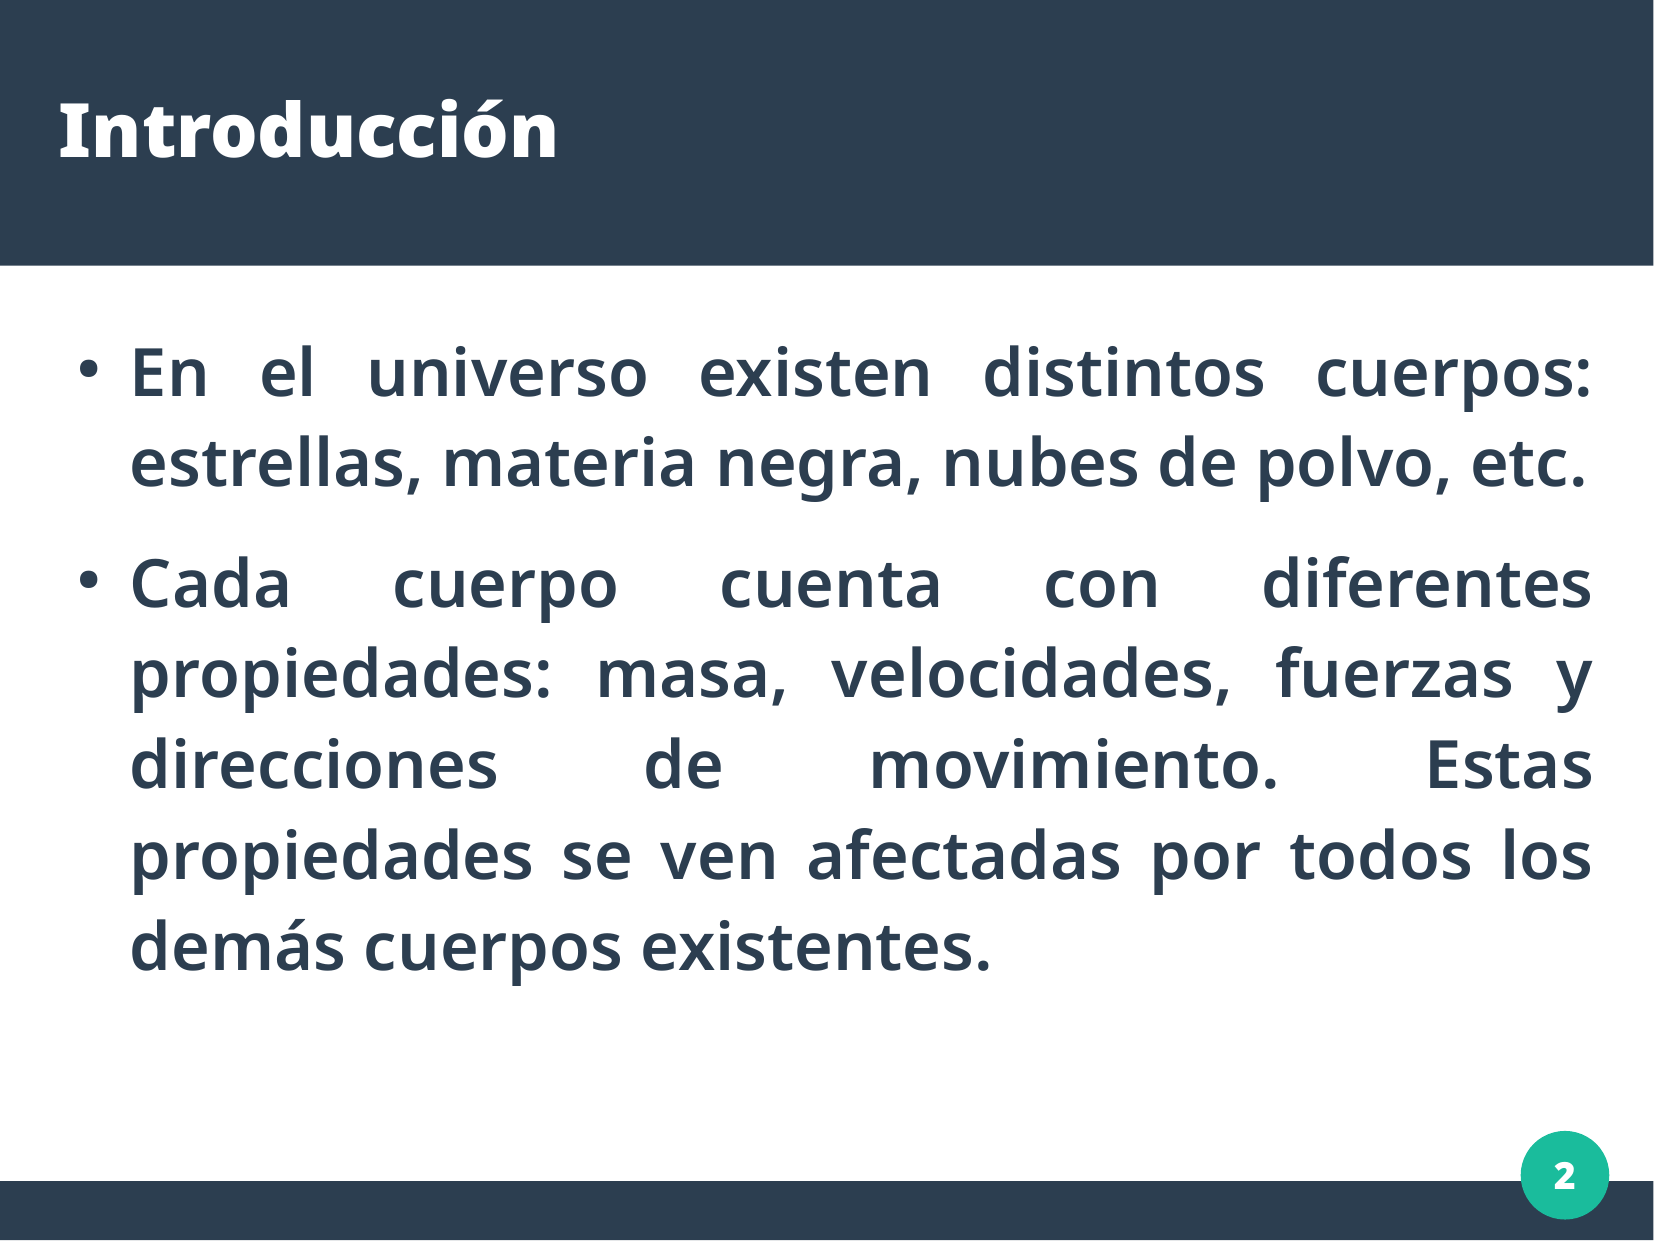

# Introducción
En el universo existen distintos cuerpos: estrellas, materia negra, nubes de polvo, etc.
Cada cuerpo cuenta con diferentes propiedades: masa, velocidades, fuerzas y direcciones de movimiento. Estas propiedades se ven afectadas por todos los demás cuerpos existentes.
2